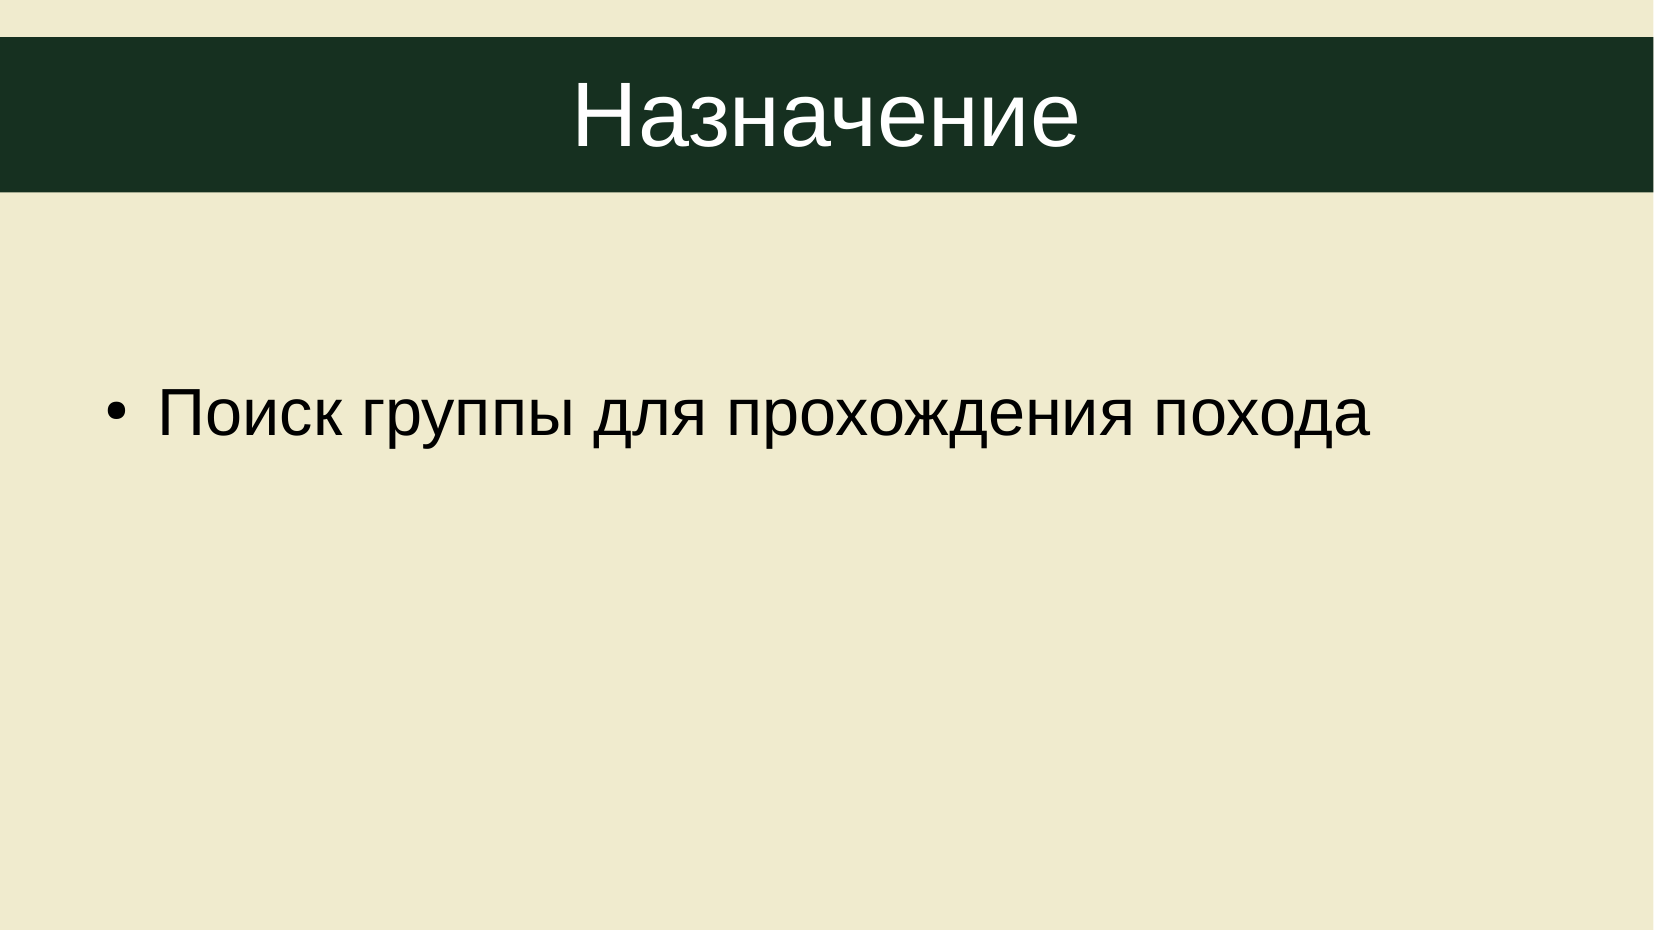

# Назначение
Поиск группы для прохождения похода